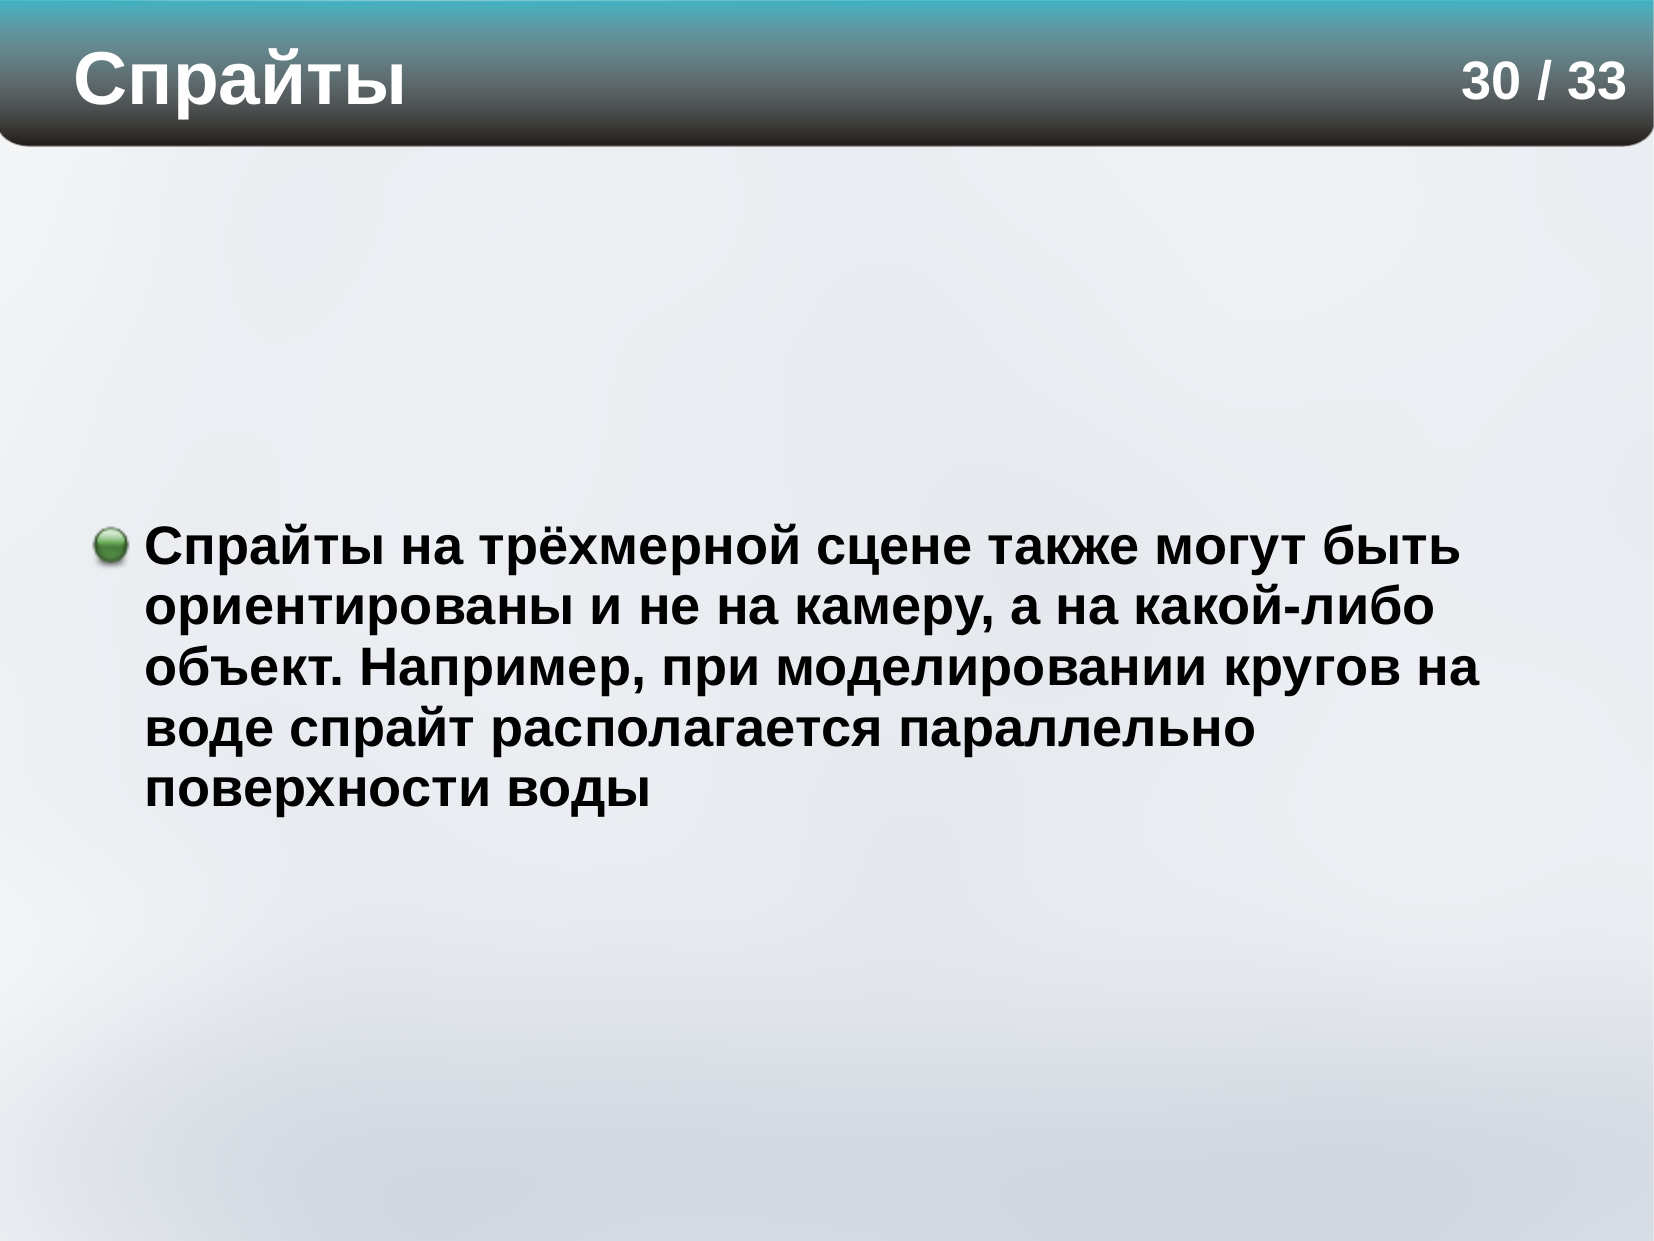

Спрайты
Спрайты на трёхмерной сцене также могут быть ориентированы и не на камеру, а на какой-либо объект. Например, при моделировании кругов на воде спрайт располагается параллельно поверхности воды